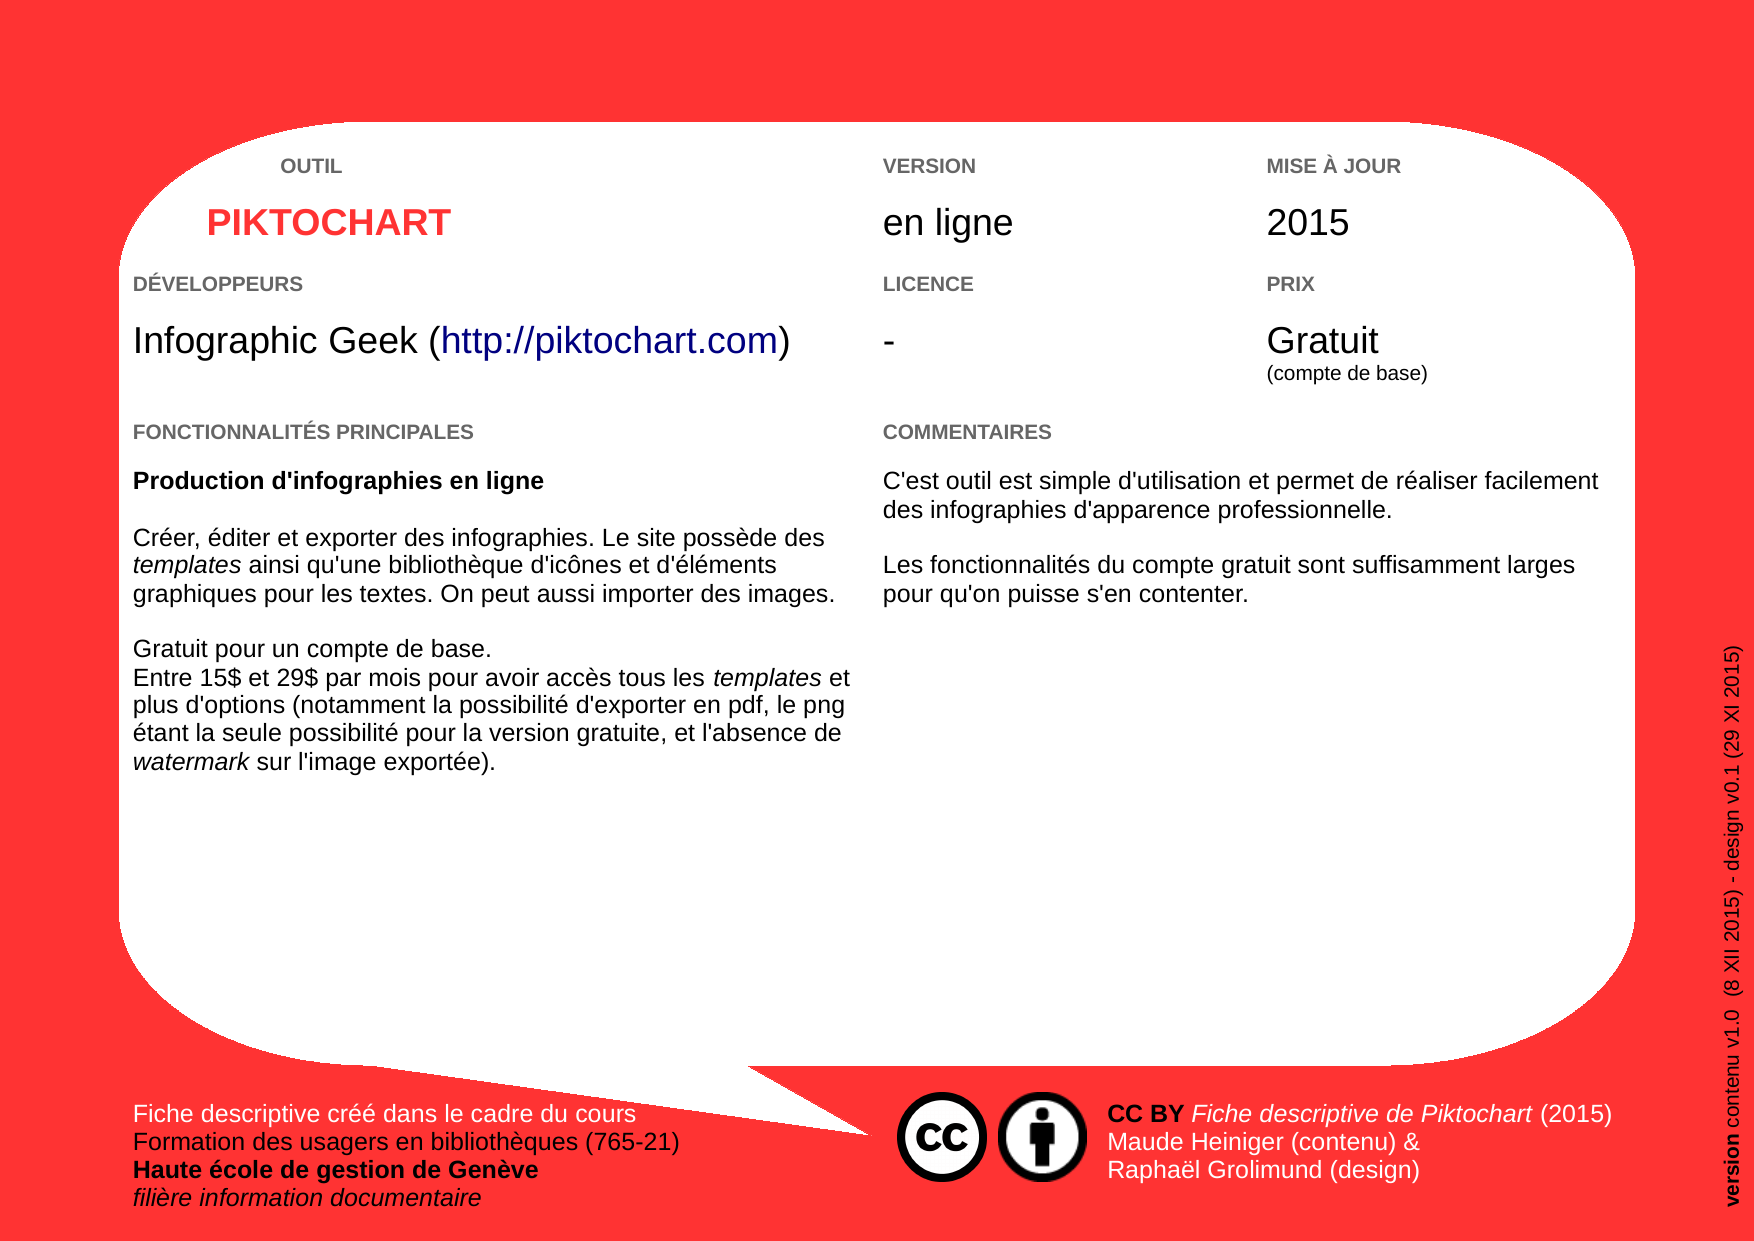

OUTIL
	PIKTOCHART
VERSION
en ligne
MISE À JOUR
2015
DÉVELOPPEURS
Infographic Geek (http://piktochart.com)
LICENCE
-
PRIX
Gratuit
(compte de base)
FONCTIONNALITÉS PRINCIPALES
Production d'infographies en ligne
Créer, éditer et exporter des infographies. Le site possède des templates ainsi qu'une bibliothèque d'icônes et d'éléments graphiques pour les textes. On peut aussi importer des images.
Gratuit pour un compte de base.
Entre 15$ et 29$ par mois pour avoir accès tous les templates et plus d'options (notamment la possibilité d'exporter en pdf, le png étant la seule possibilité pour la version gratuite, et l'absence de watermark sur l'image exportée).
COMMENTAIRES
C'est outil est simple d'utilisation et permet de réaliser facilement des infographies d'apparence professionnelle.
Les fonctionnalités du compte gratuit sont suffisamment larges pour qu'on puisse s'en contenter.
version contenu v1.0 (8 XII 2015) - design v0.1 (29 XI 2015)
Fiche descriptive créé dans le cadre du cours
Formation des usagers en bibliothèques (765-21)
Haute école de gestion de Genève
filière information documentaire
CC BY Fiche descriptive de Piktochart (2015)
Maude Heiniger (contenu) &
Raphaël Grolimund (design)